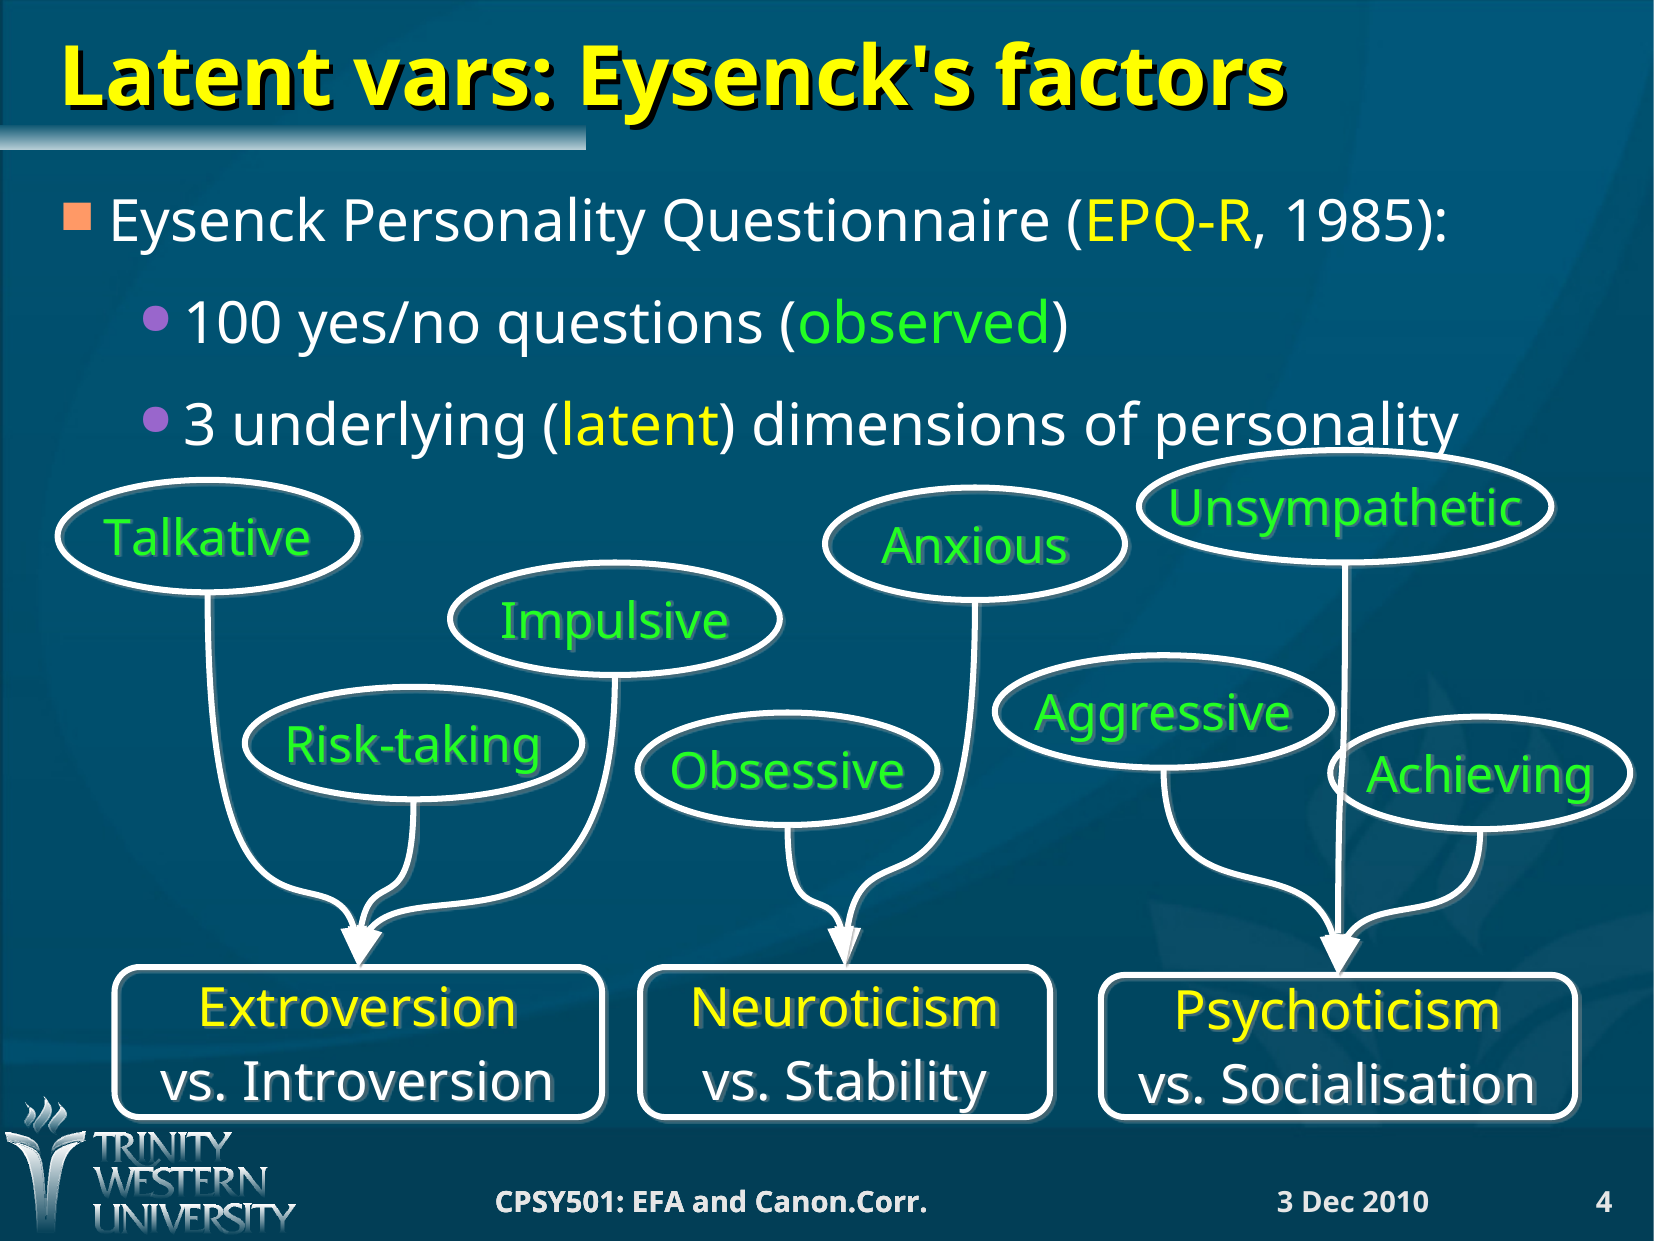

# Latent vars: Eysenck's factors
Eysenck Personality Questionnaire (EPQ-R, 1985):
100 yes/no questions (observed)
3 underlying (latent) dimensions of personality
Unsympathetic
Talkative
Anxious
Impulsive
Aggressive
Risk-taking
Obsessive
Achieving
Extroversion
vs. Introversion
Neuroticism
vs. Stability
Psychoticism
vs. Socialisation
CPSY501: EFA and Canon.Corr.
3 Dec 2010
4